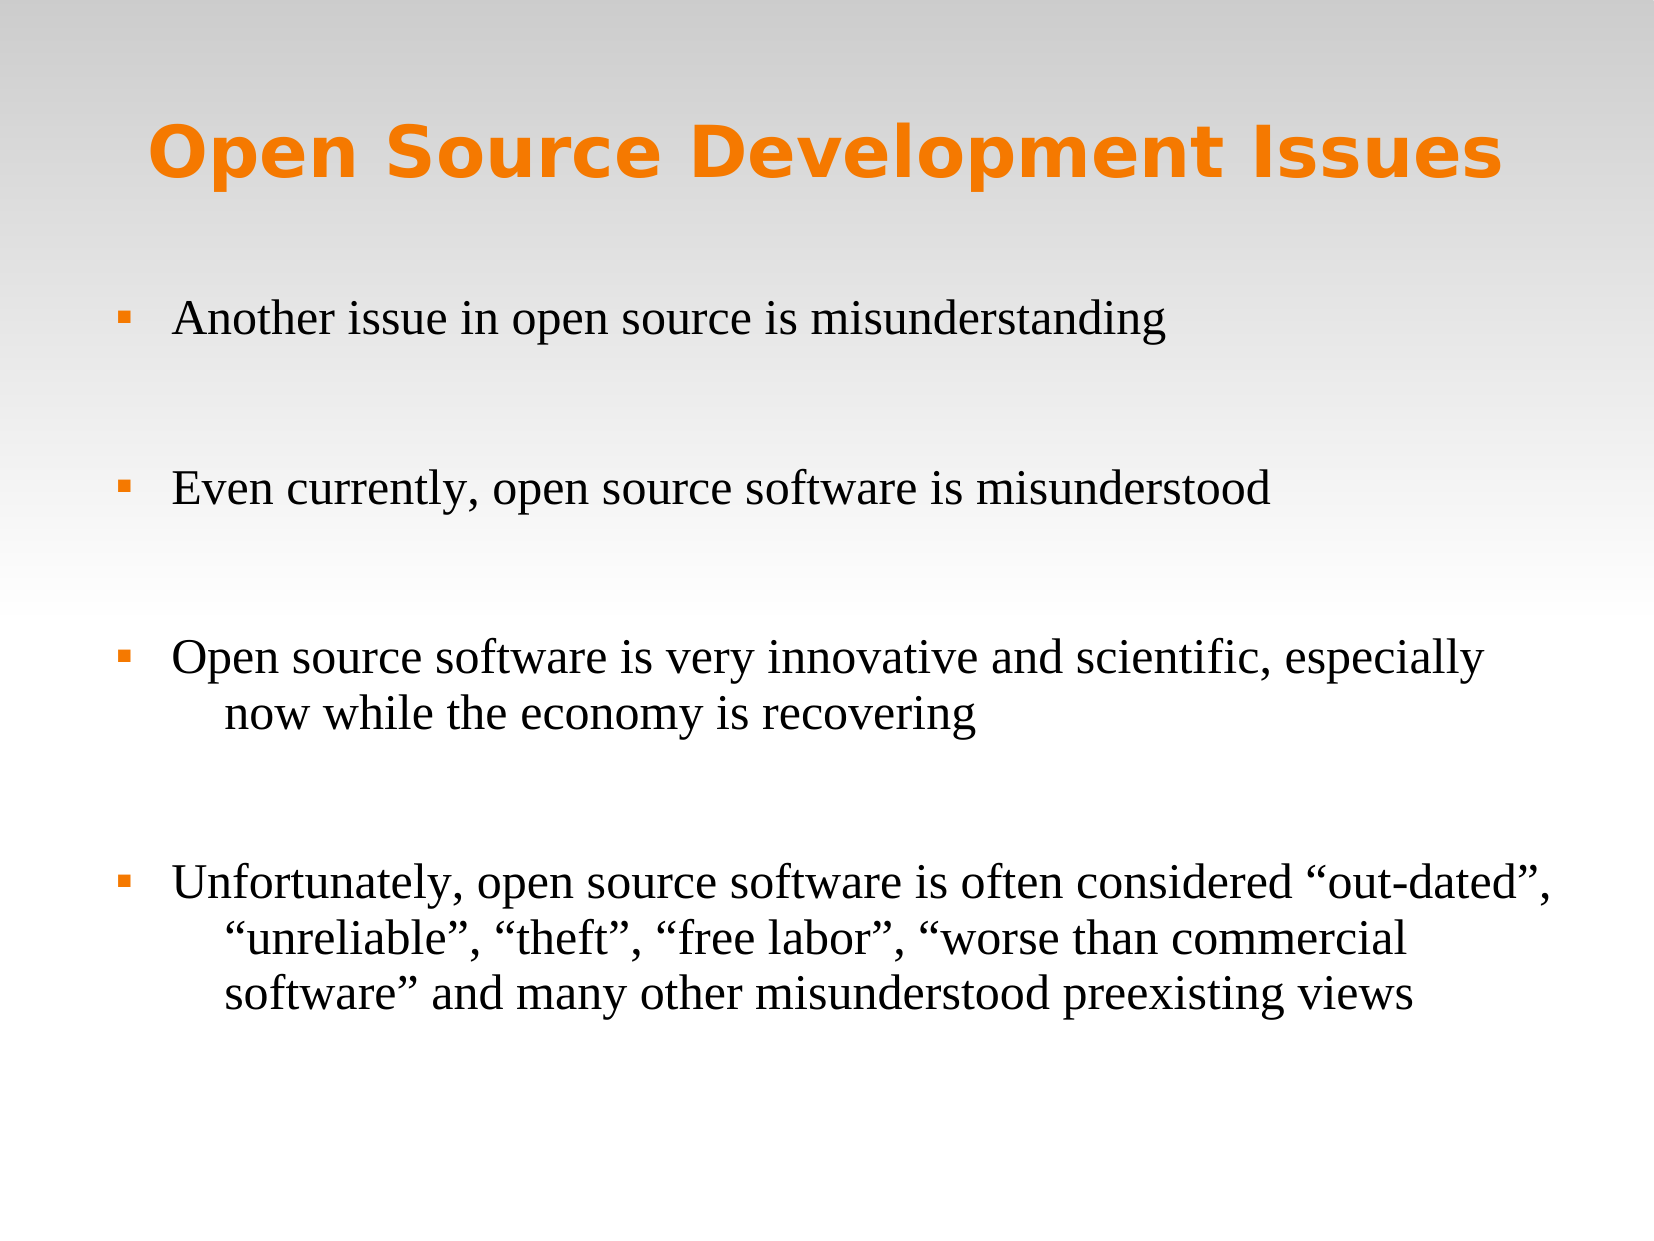

# Open Source Development Issues
Another issue in open source is misunderstanding
Even currently, open source software is misunderstood
Open source software is very innovative and scientific, especially now while the economy is recovering
Unfortunately, open source software is often considered “out-dated”, “unreliable”, “theft”, “free labor”, “worse than commercial software” and many other misunderstood preexisting views